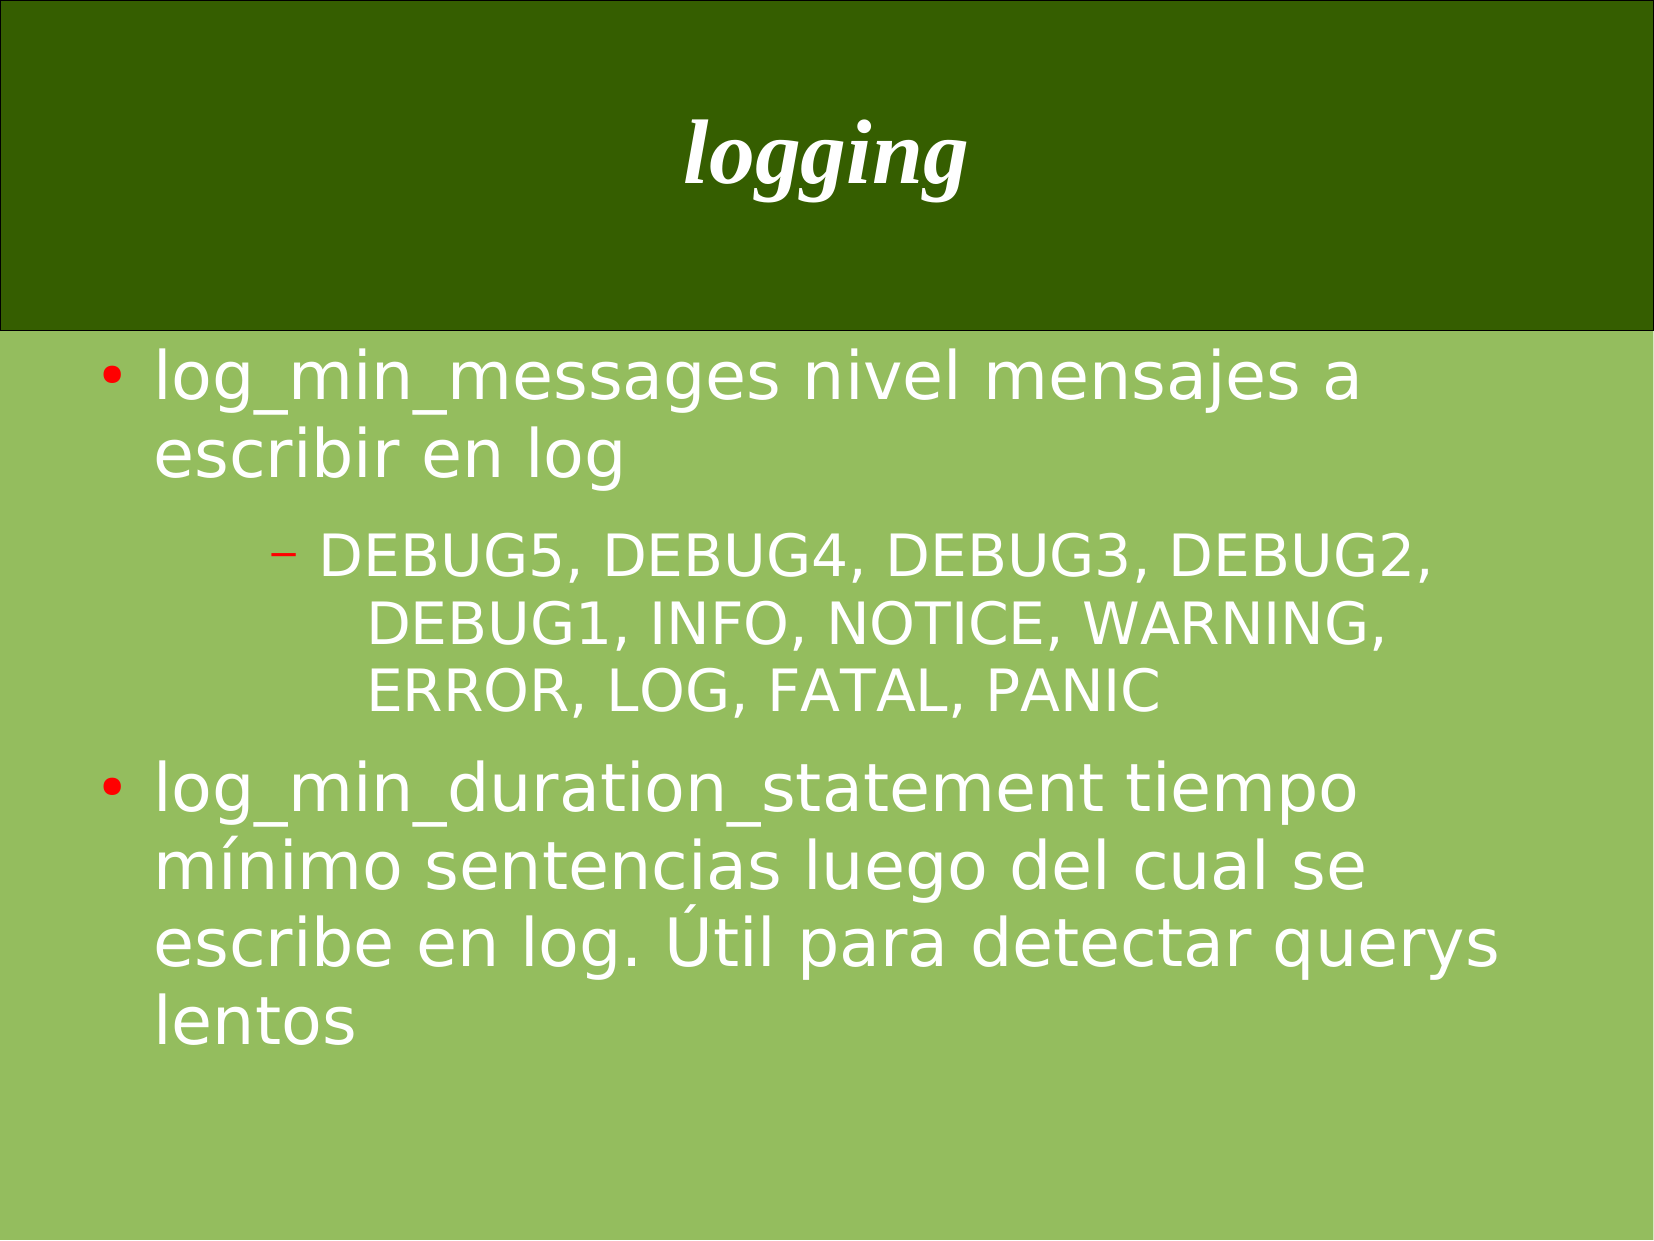

# logging
log_min_messages nivel mensajes a escribir en log
DEBUG5, DEBUG4, DEBUG3, DEBUG2, DEBUG1, INFO, NOTICE, WARNING, ERROR, LOG, FATAL, PANIC
log_min_duration_statement tiempo mínimo sentencias luego del cual se escribe en log. Útil para detectar querys lentos